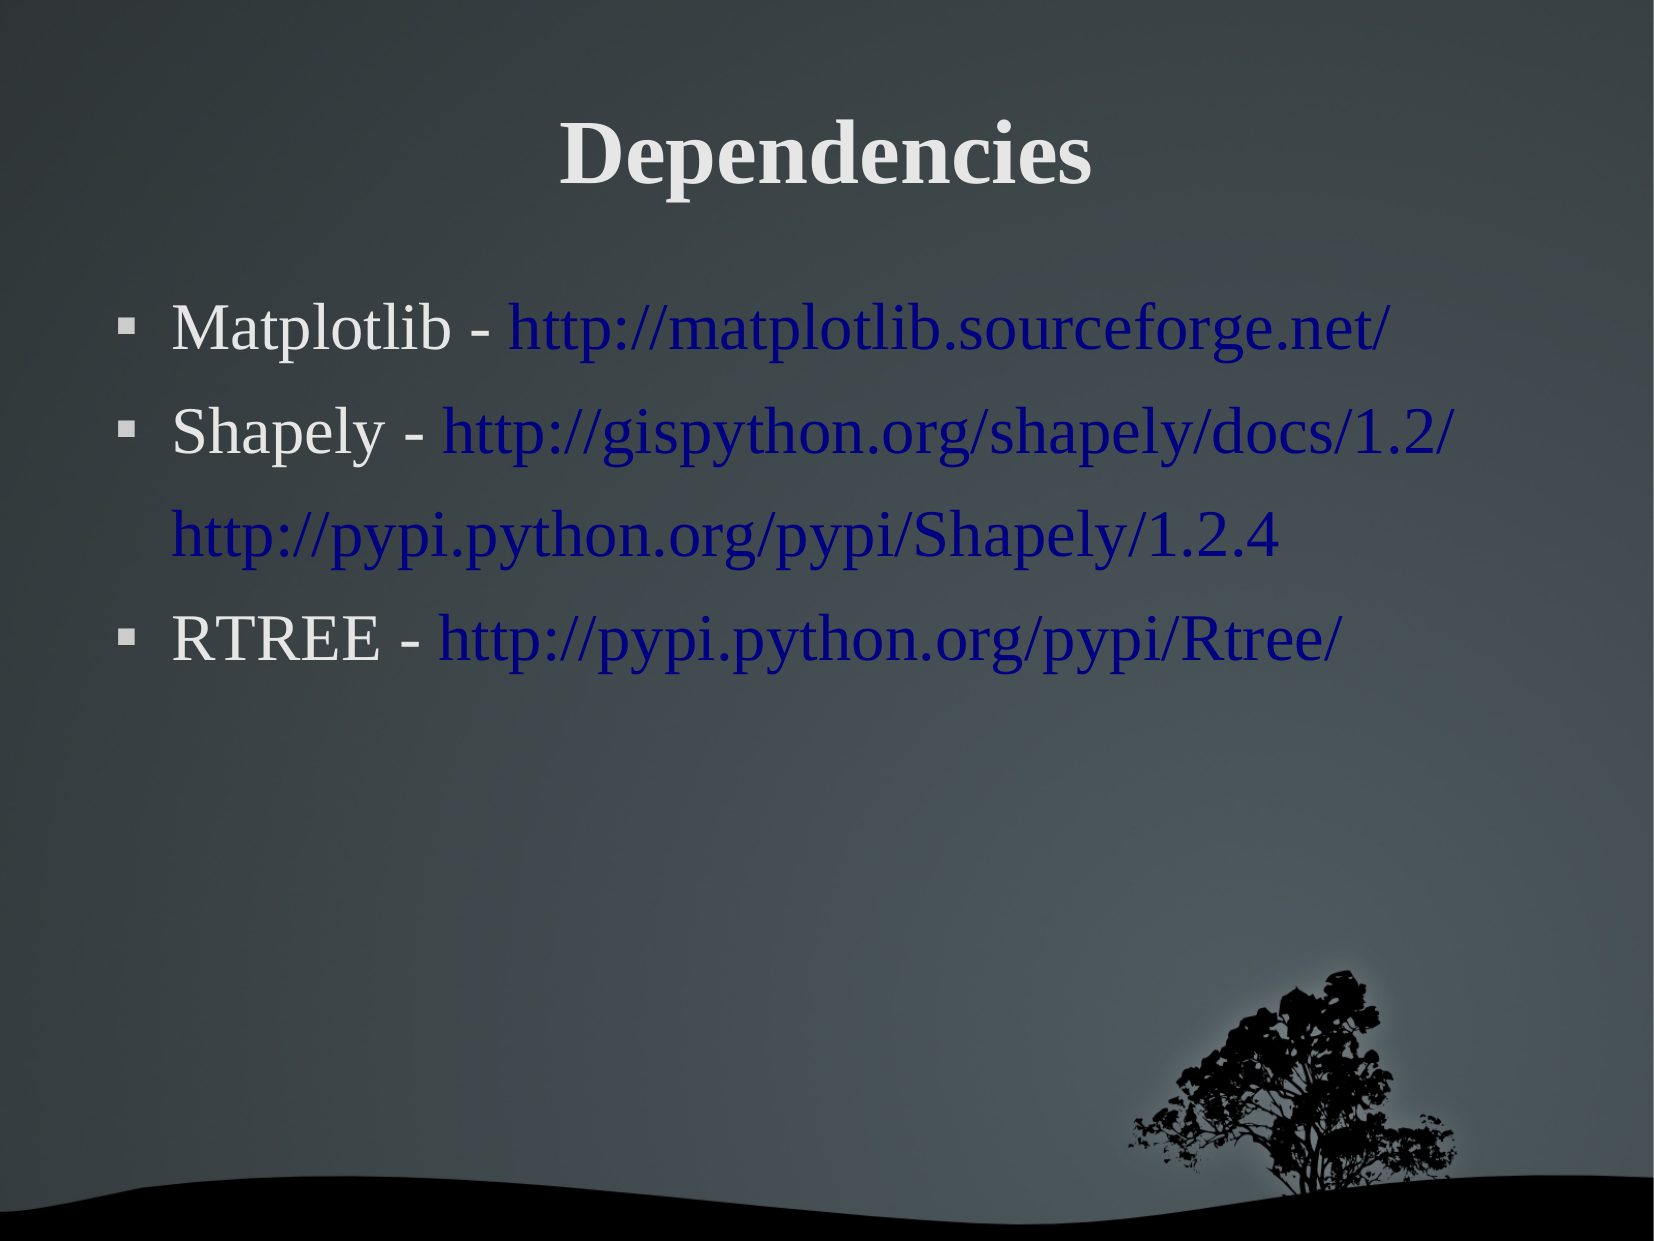

# Dependencies
Matplotlib - http://matplotlib.sourceforge.net/
Shapely - http://gispython.org/shapely/docs/1.2/
http://pypi.python.org/pypi/Shapely/1.2.4
RTREE - http://pypi.python.org/pypi/Rtree/